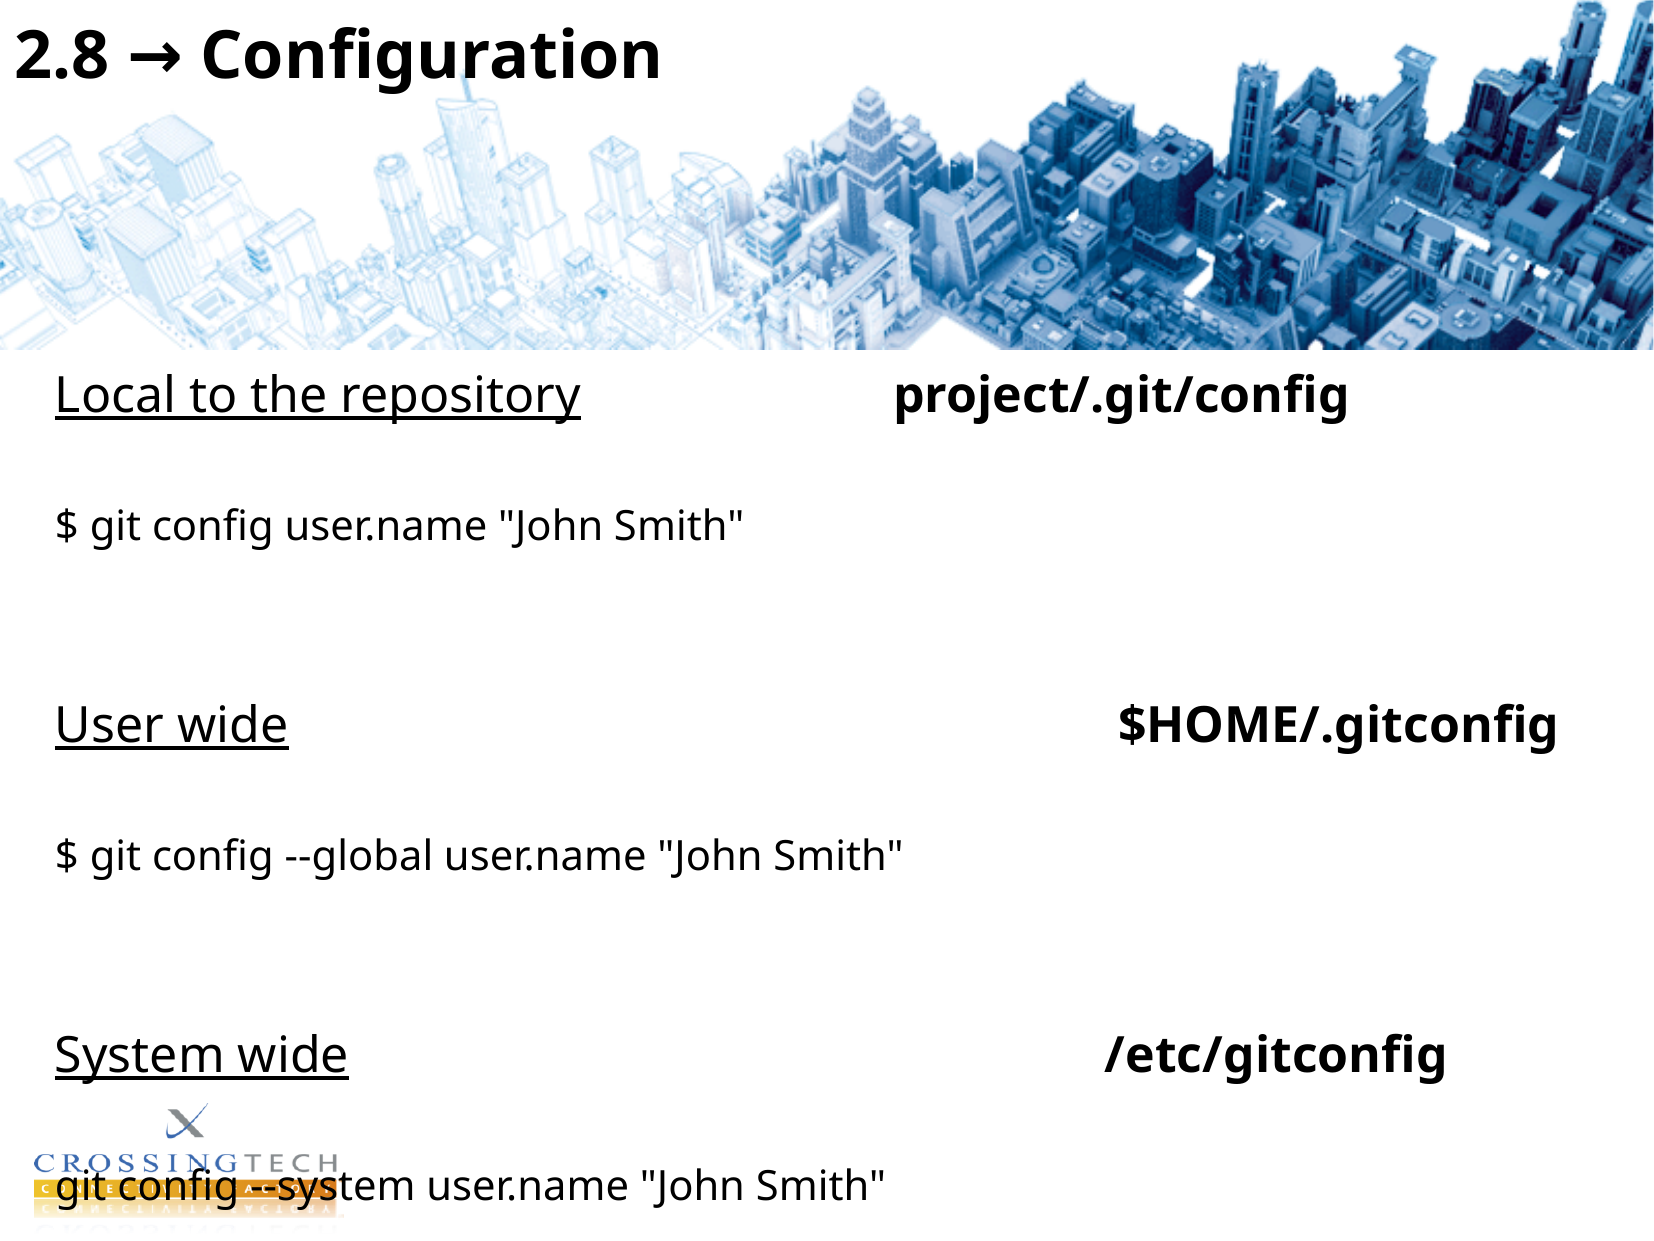

2.8 → Configuration
Local to the repository 				 project/.git/config
$ git config user.name "John Smith"
User wide											 $HOME/.gitconfig
$ git config --global user.name "John Smith"
System wide											/etc/gitconfig
git config --system user.name "John Smith"